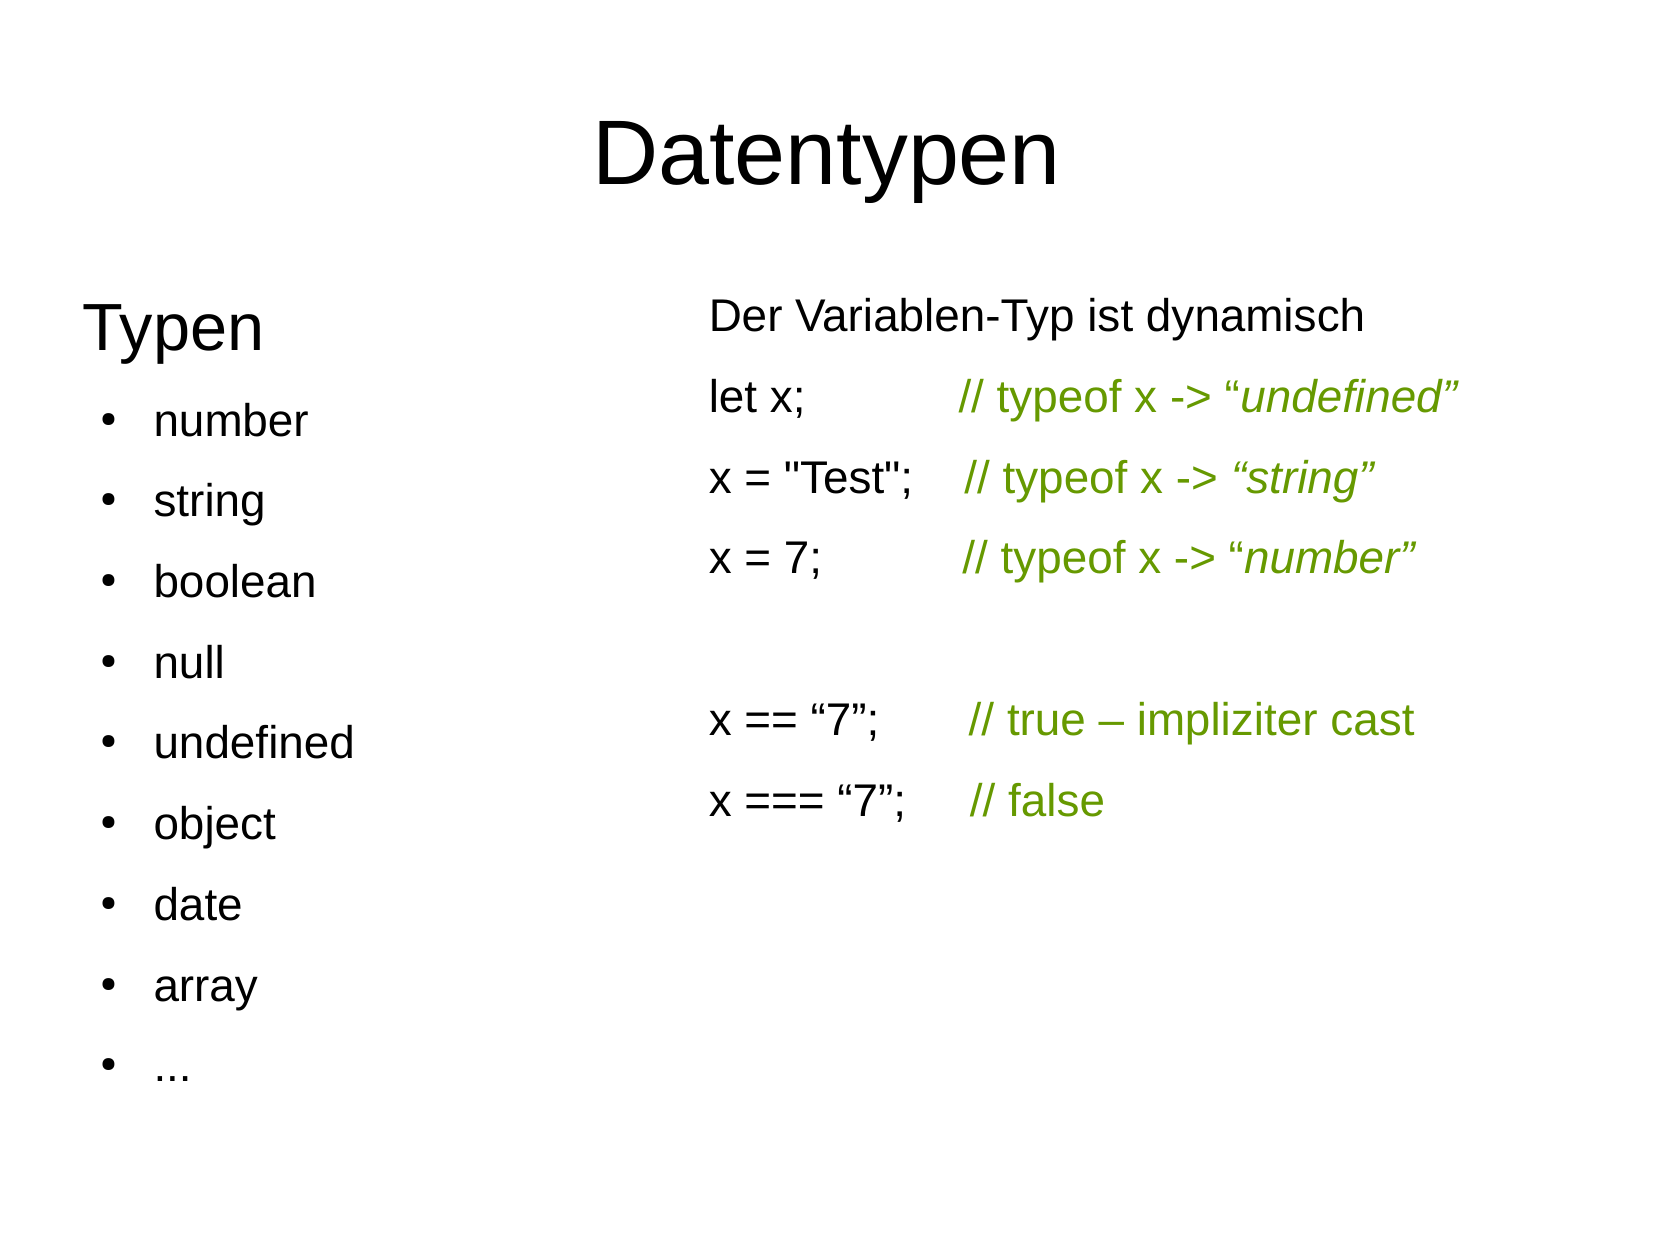

# Datentypen
Typen
number
string
boolean
null
undefined
object
date
array
...
Der Variablen-Typ ist dynamisch
let x; // typeof x -> “undefined”
x = "Test"; // typeof x -> “string”
x = 7; // typeof x -> “number”
x == “7”; // true – impliziter cast
x === “7”; // false